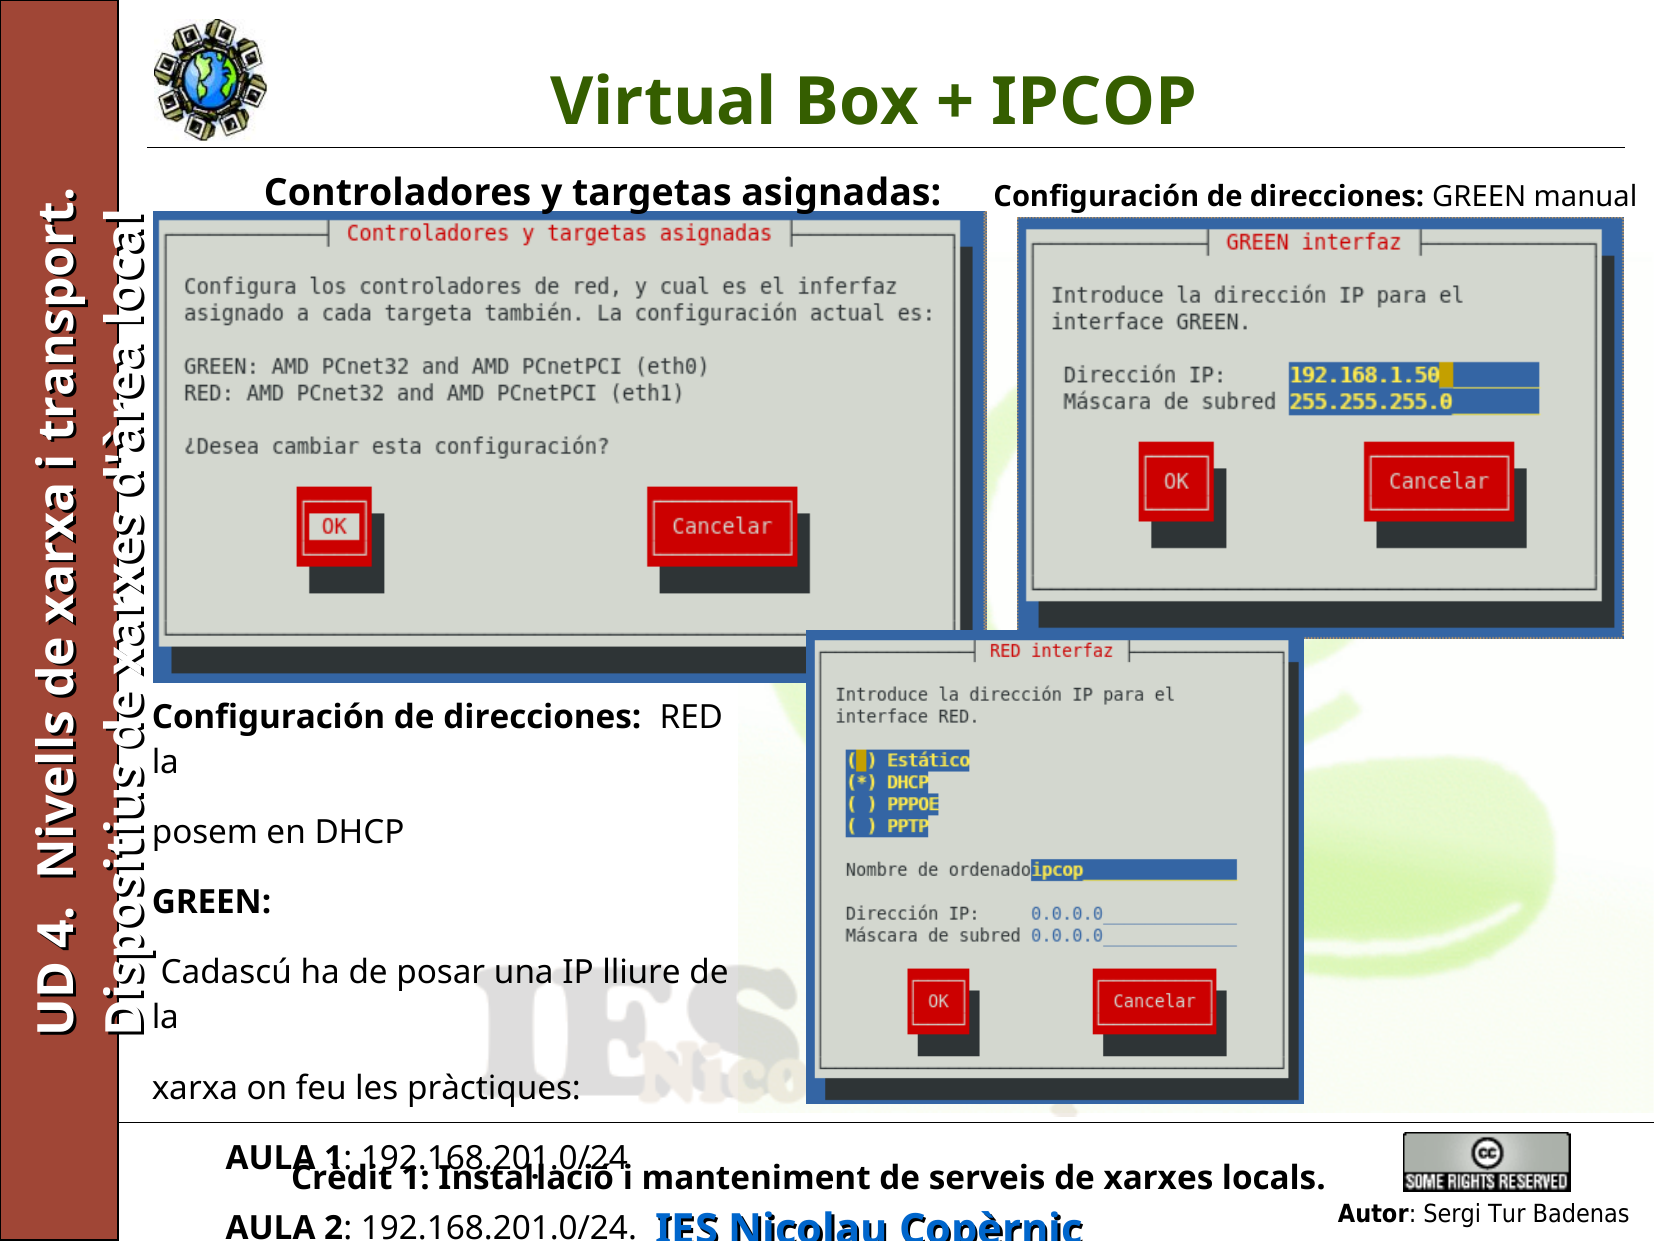

# Virtual Box + IPCOP
Controladores y targetas asignadas:
Configuración de direcciones: GREEN manual
Configuración de direcciones: RED la
posem en DHCP
GREEN:
 Cadascú ha de posar una IP lliure de la
xarxa on feu les pràctiques:
	AULA 1: 192.168.201.0/24
	AULA 2: 192.168.201.0/24.